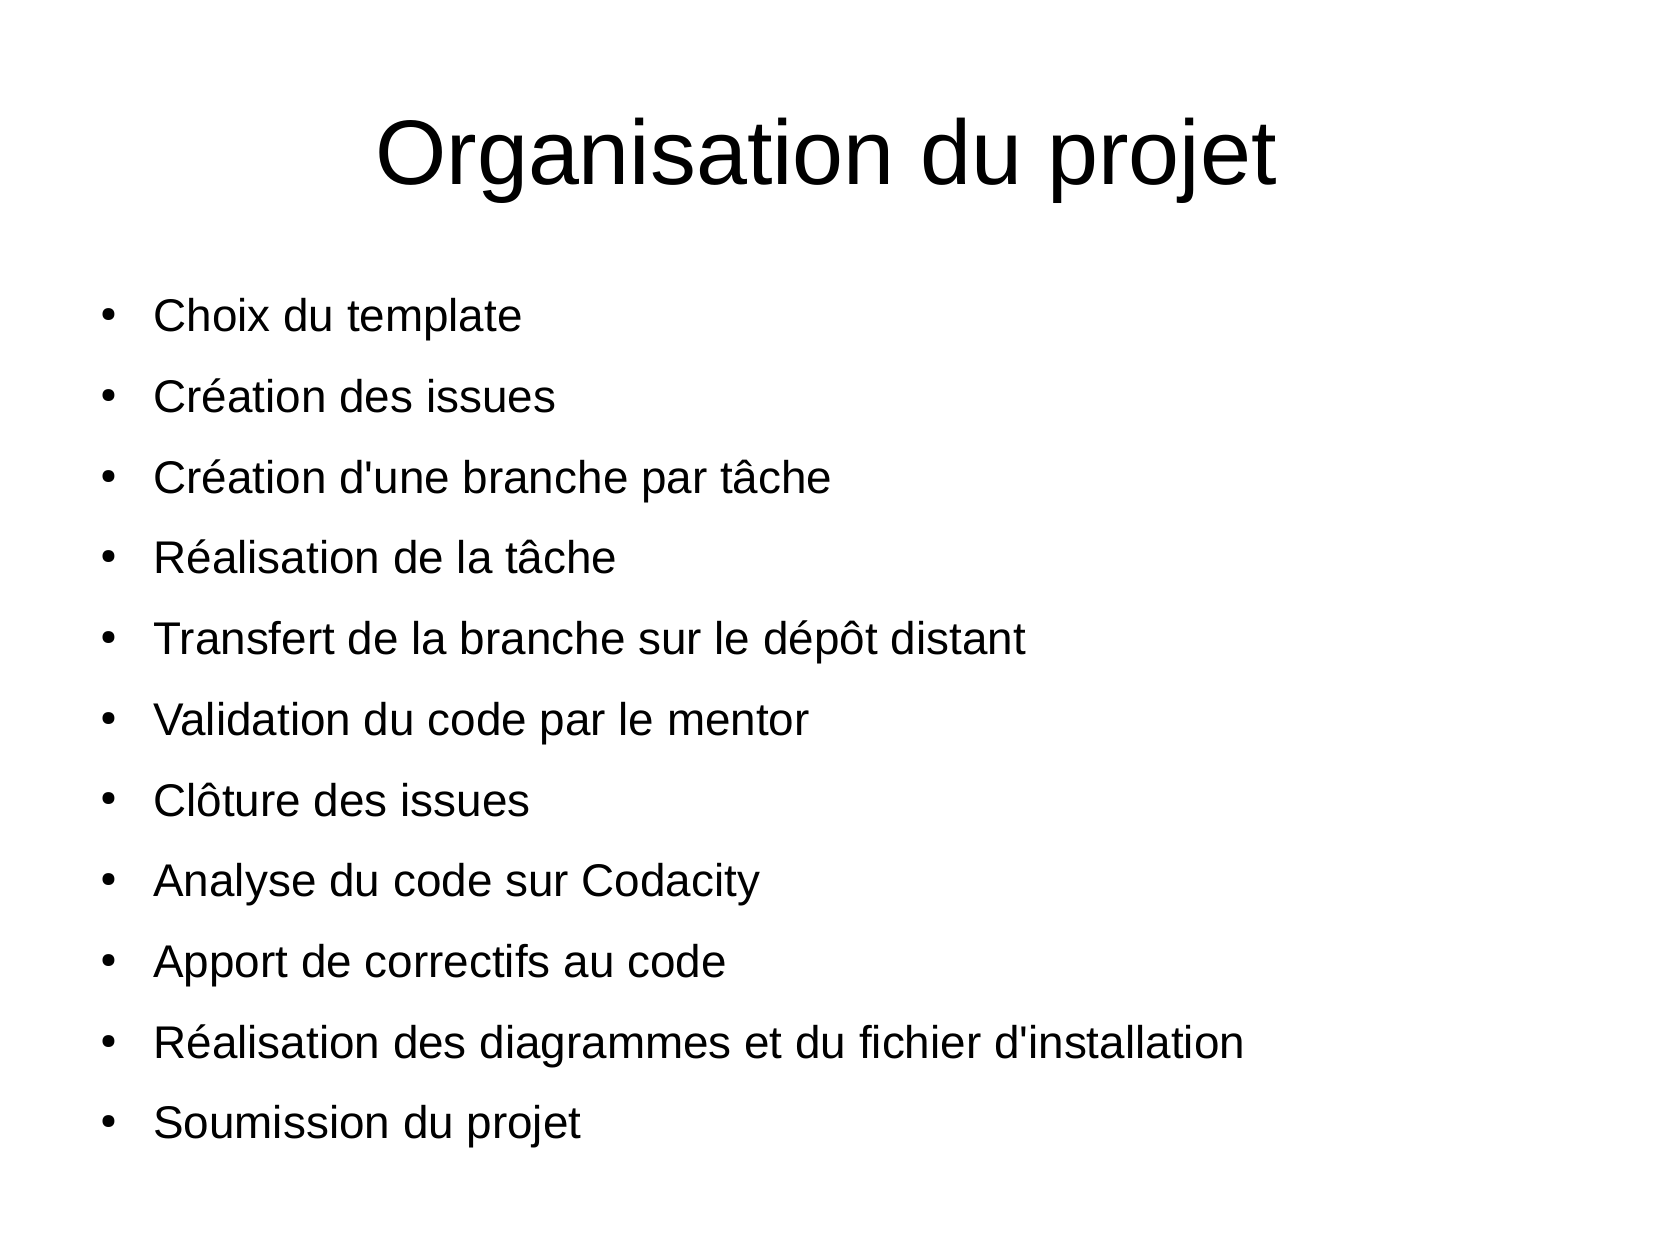

# Organisation du projet
Choix du template
Création des issues
Création d'une branche par tâche
Réalisation de la tâche
Transfert de la branche sur le dépôt distant
Validation du code par le mentor
Clôture des issues
Analyse du code sur Codacity
Apport de correctifs au code
Réalisation des diagrammes et du fichier d'installation
Soumission du projet